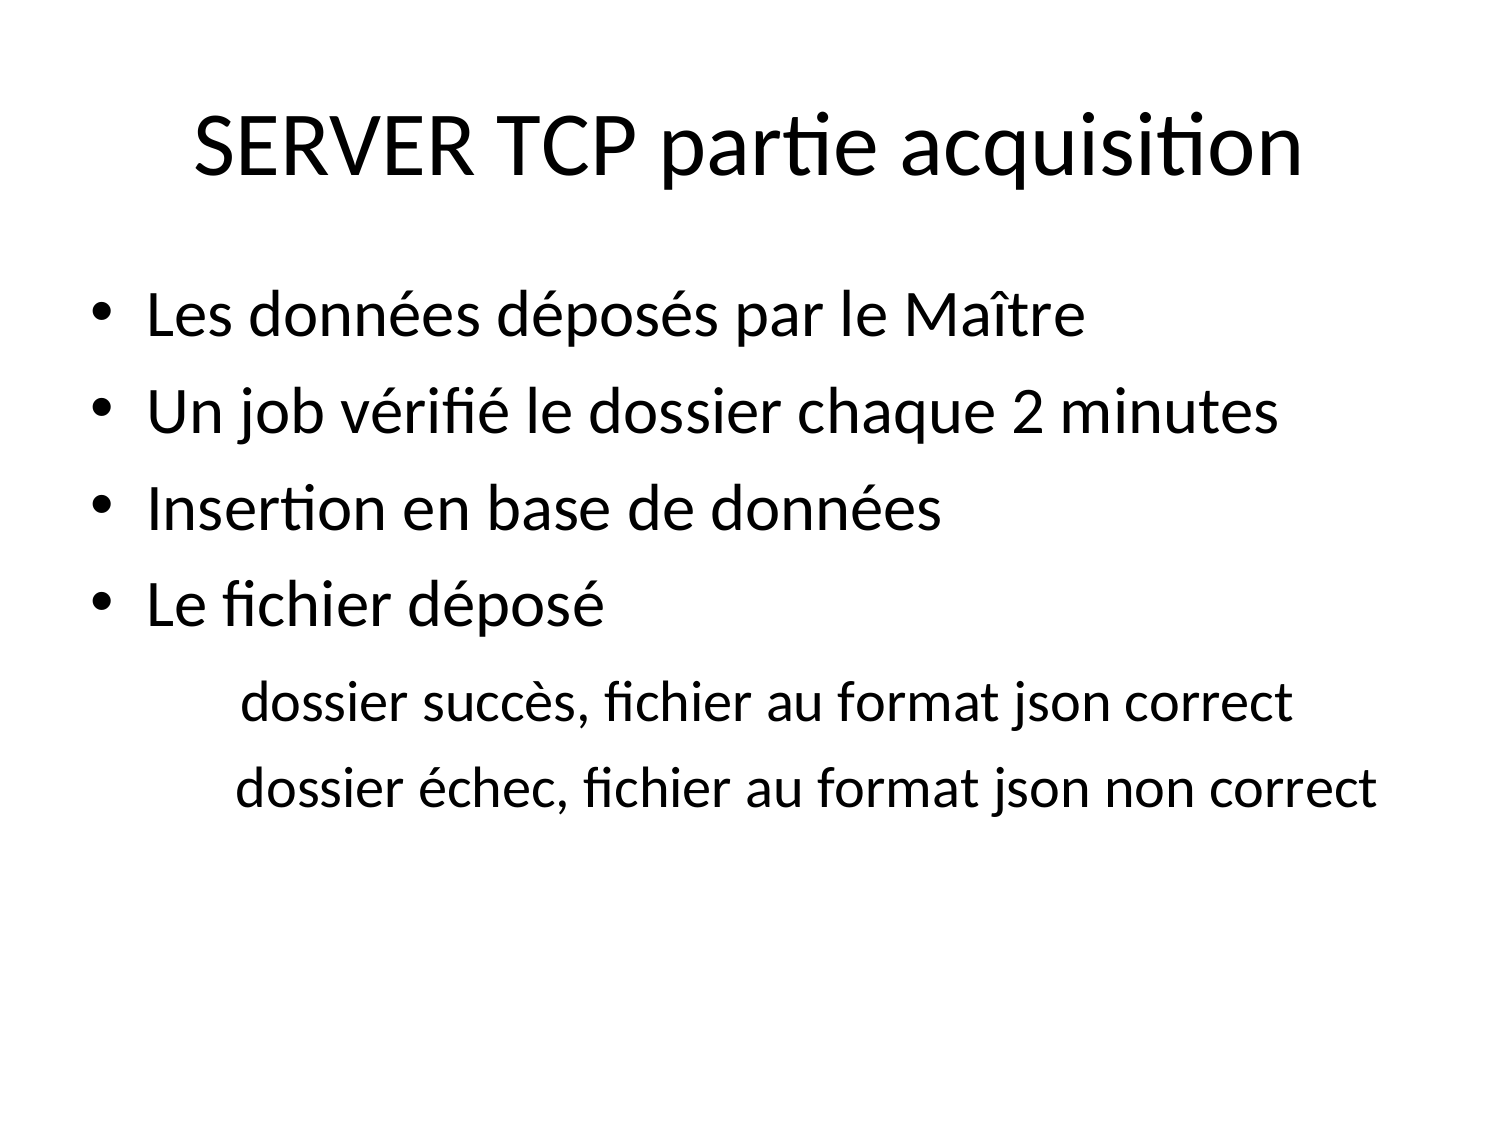

# SERVER TCP partie acquisition
Les données déposés par le Maître
Un job vérifié le dossier chaque 2 minutes
Insertion en base de données
Le fichier déposé
 dossier succès, fichier au format json correct
 dossier échec, fichier au format json non correct